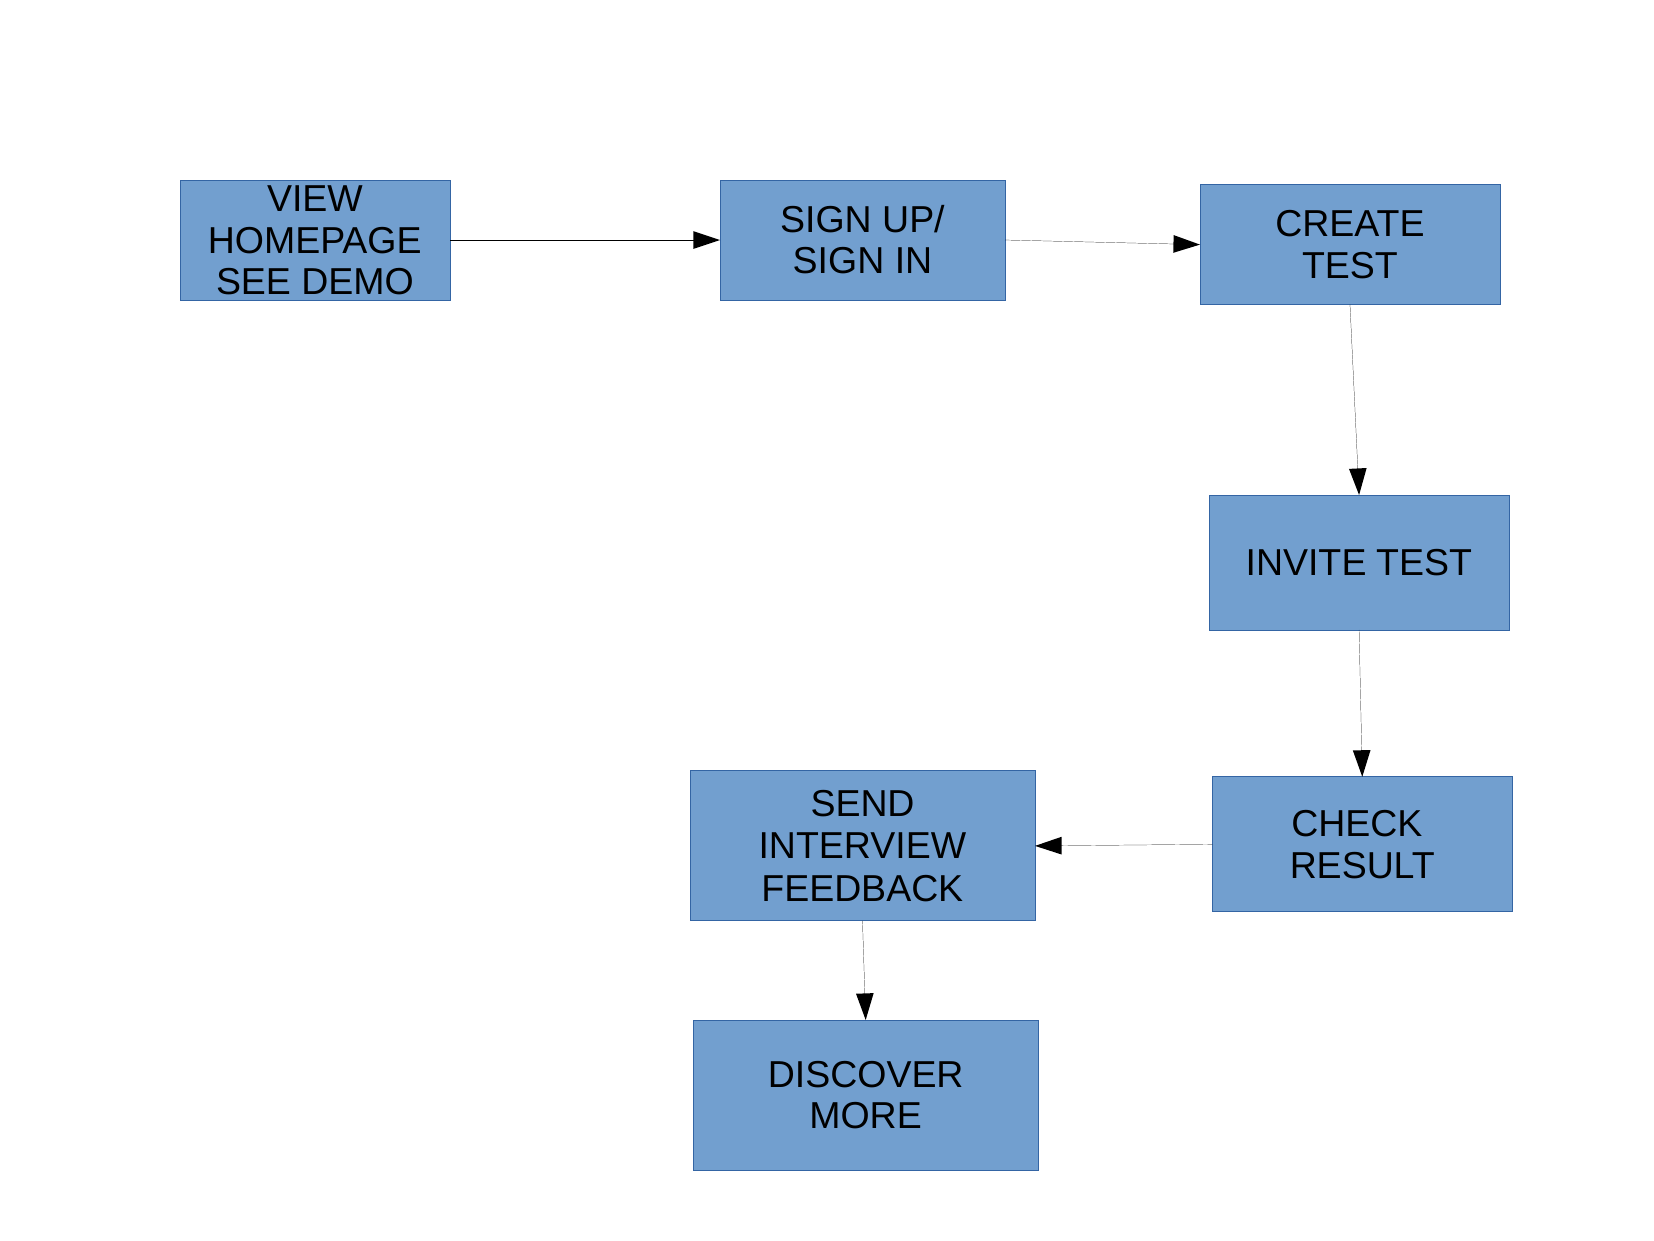

VIEW
HOMEPAGE
SEE DEMO
SIGN UP/
SIGN IN
CREATE
TEST
INVITE TEST
SEND
INTERVIEW
FEEDBACK
CHECK
RESULT
DISCOVER
MORE